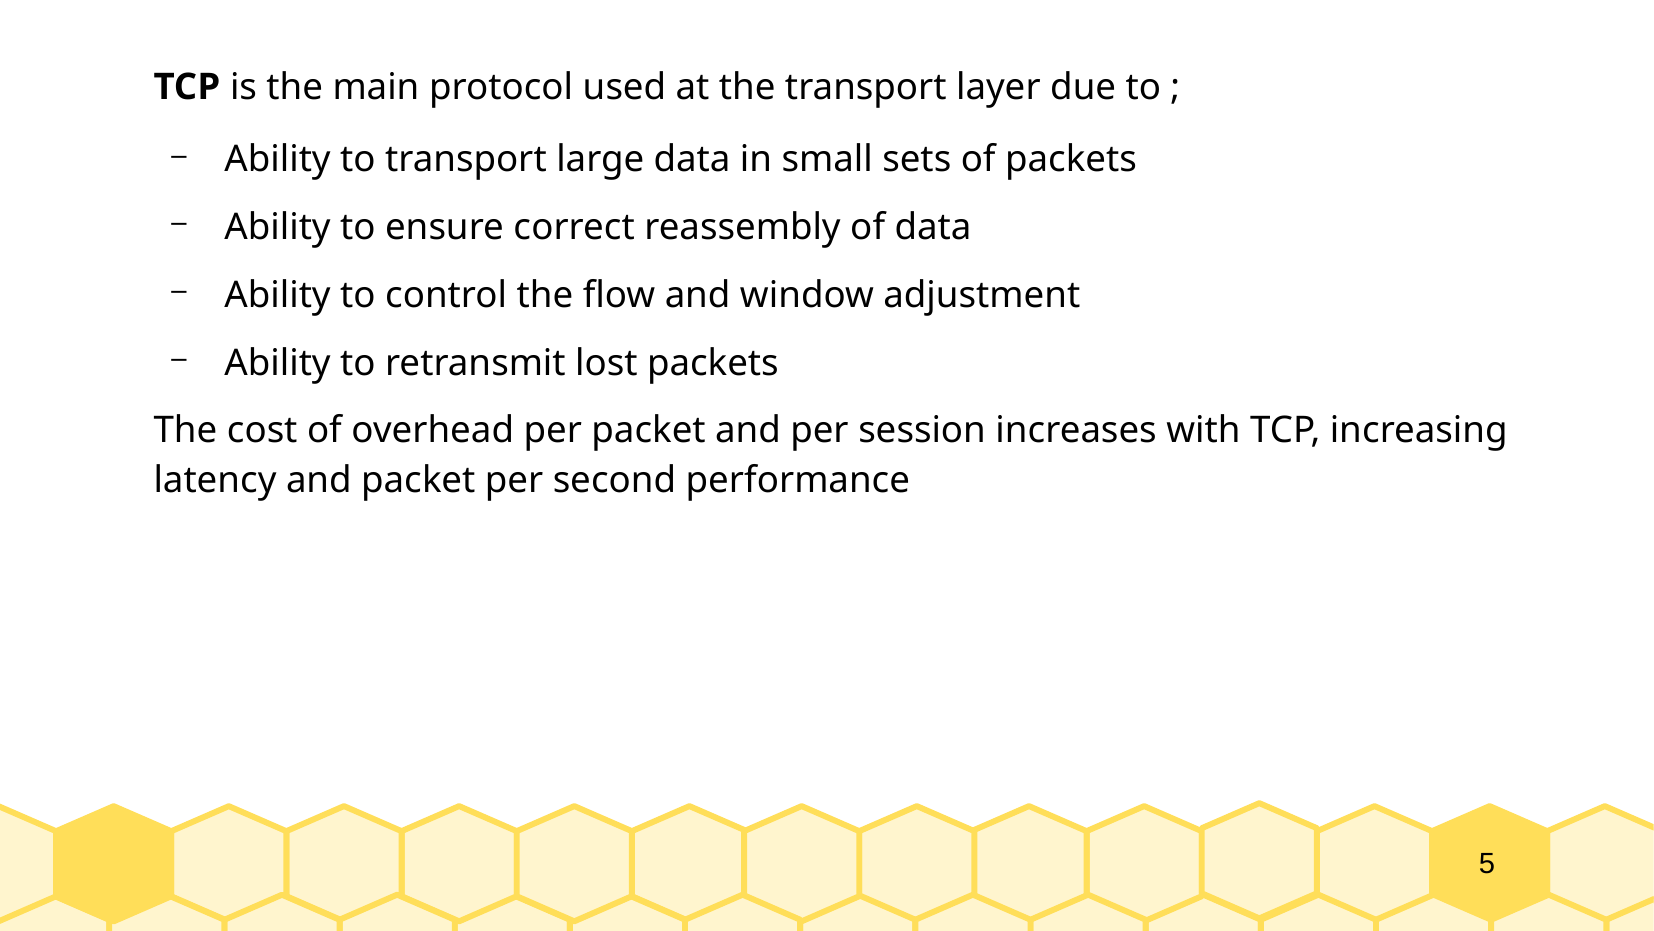

# TCP is the main protocol used at the transport layer due to ;
Ability to transport large data in small sets of packets
Ability to ensure correct reassembly of data
Ability to control the flow and window adjustment
Ability to retransmit lost packets
The cost of overhead per packet and per session increases with TCP, increasing latency and packet per second performance